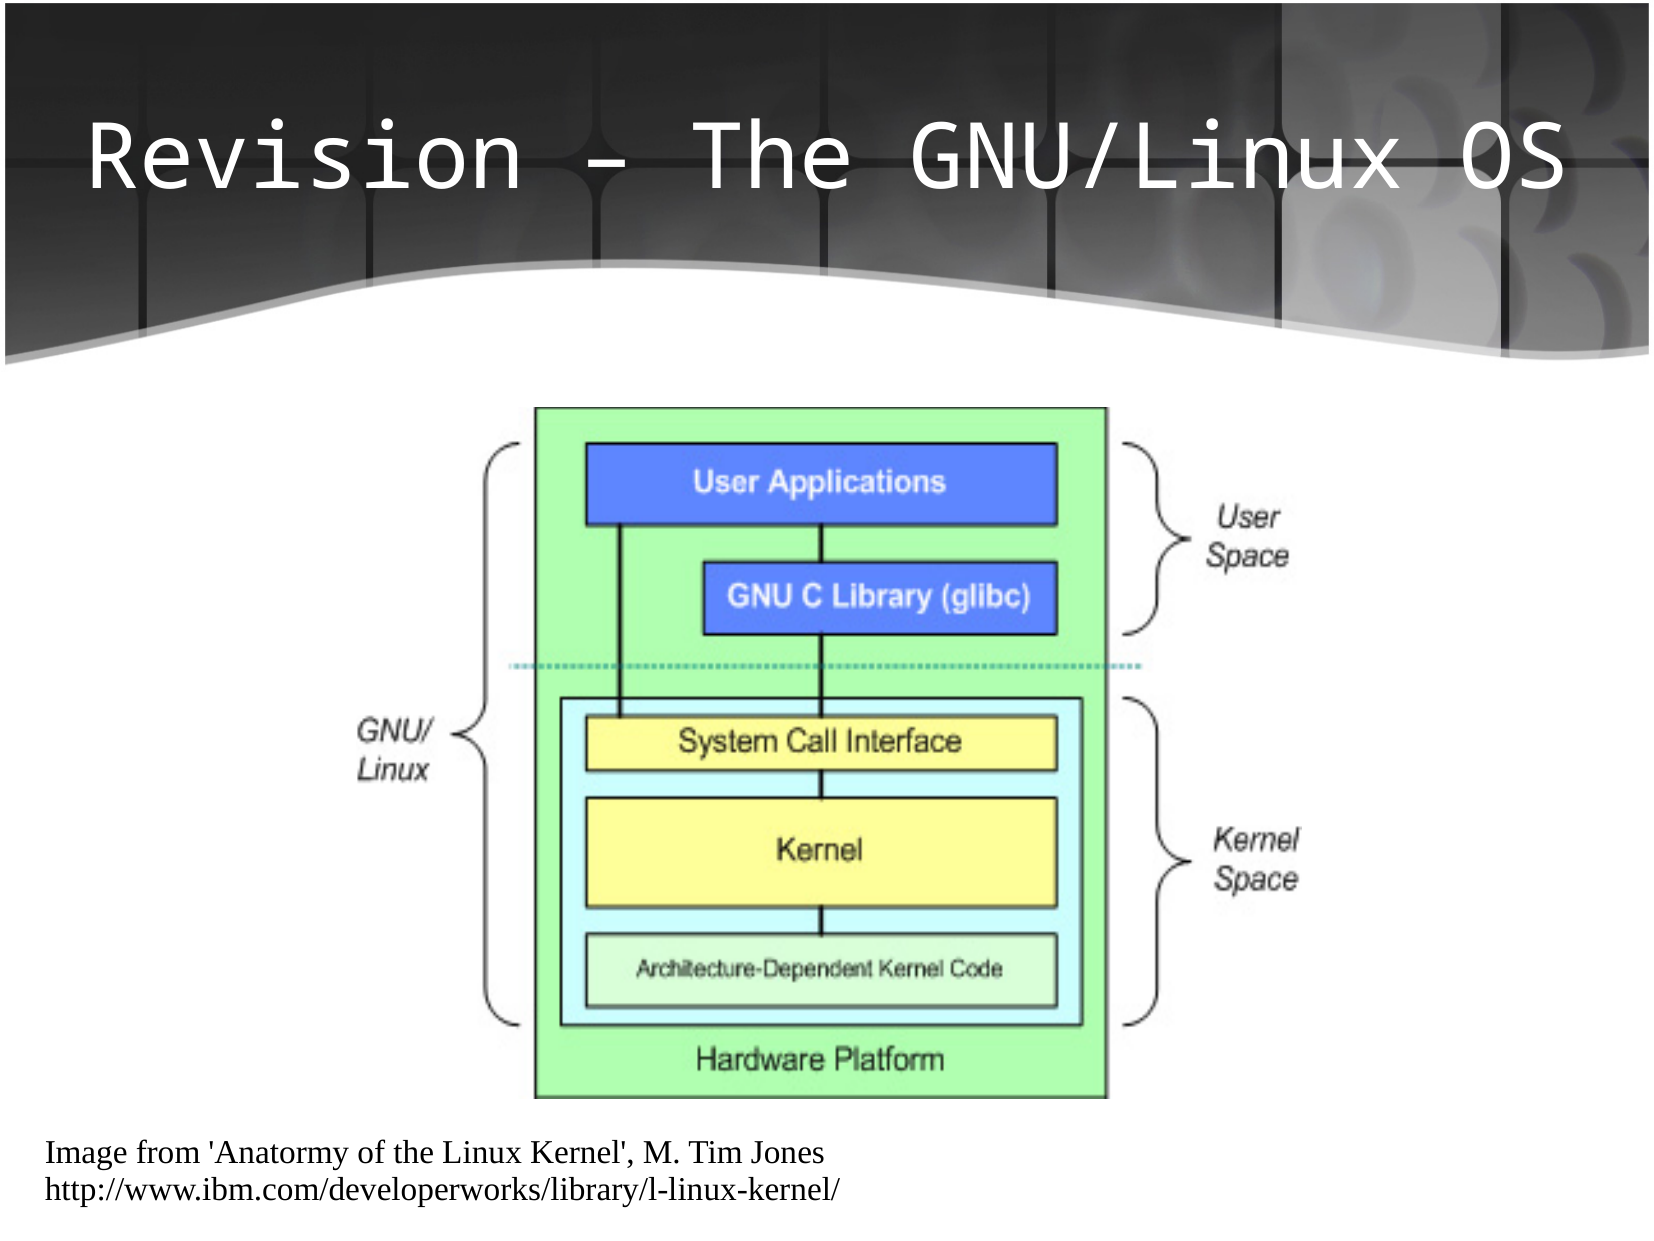

# Revision – The GNU/Linux OS
Image from 'Anatormy of the Linux Kernel', M. Tim Jones
http://www.ibm.com/developerworks/library/l-linux-kernel/